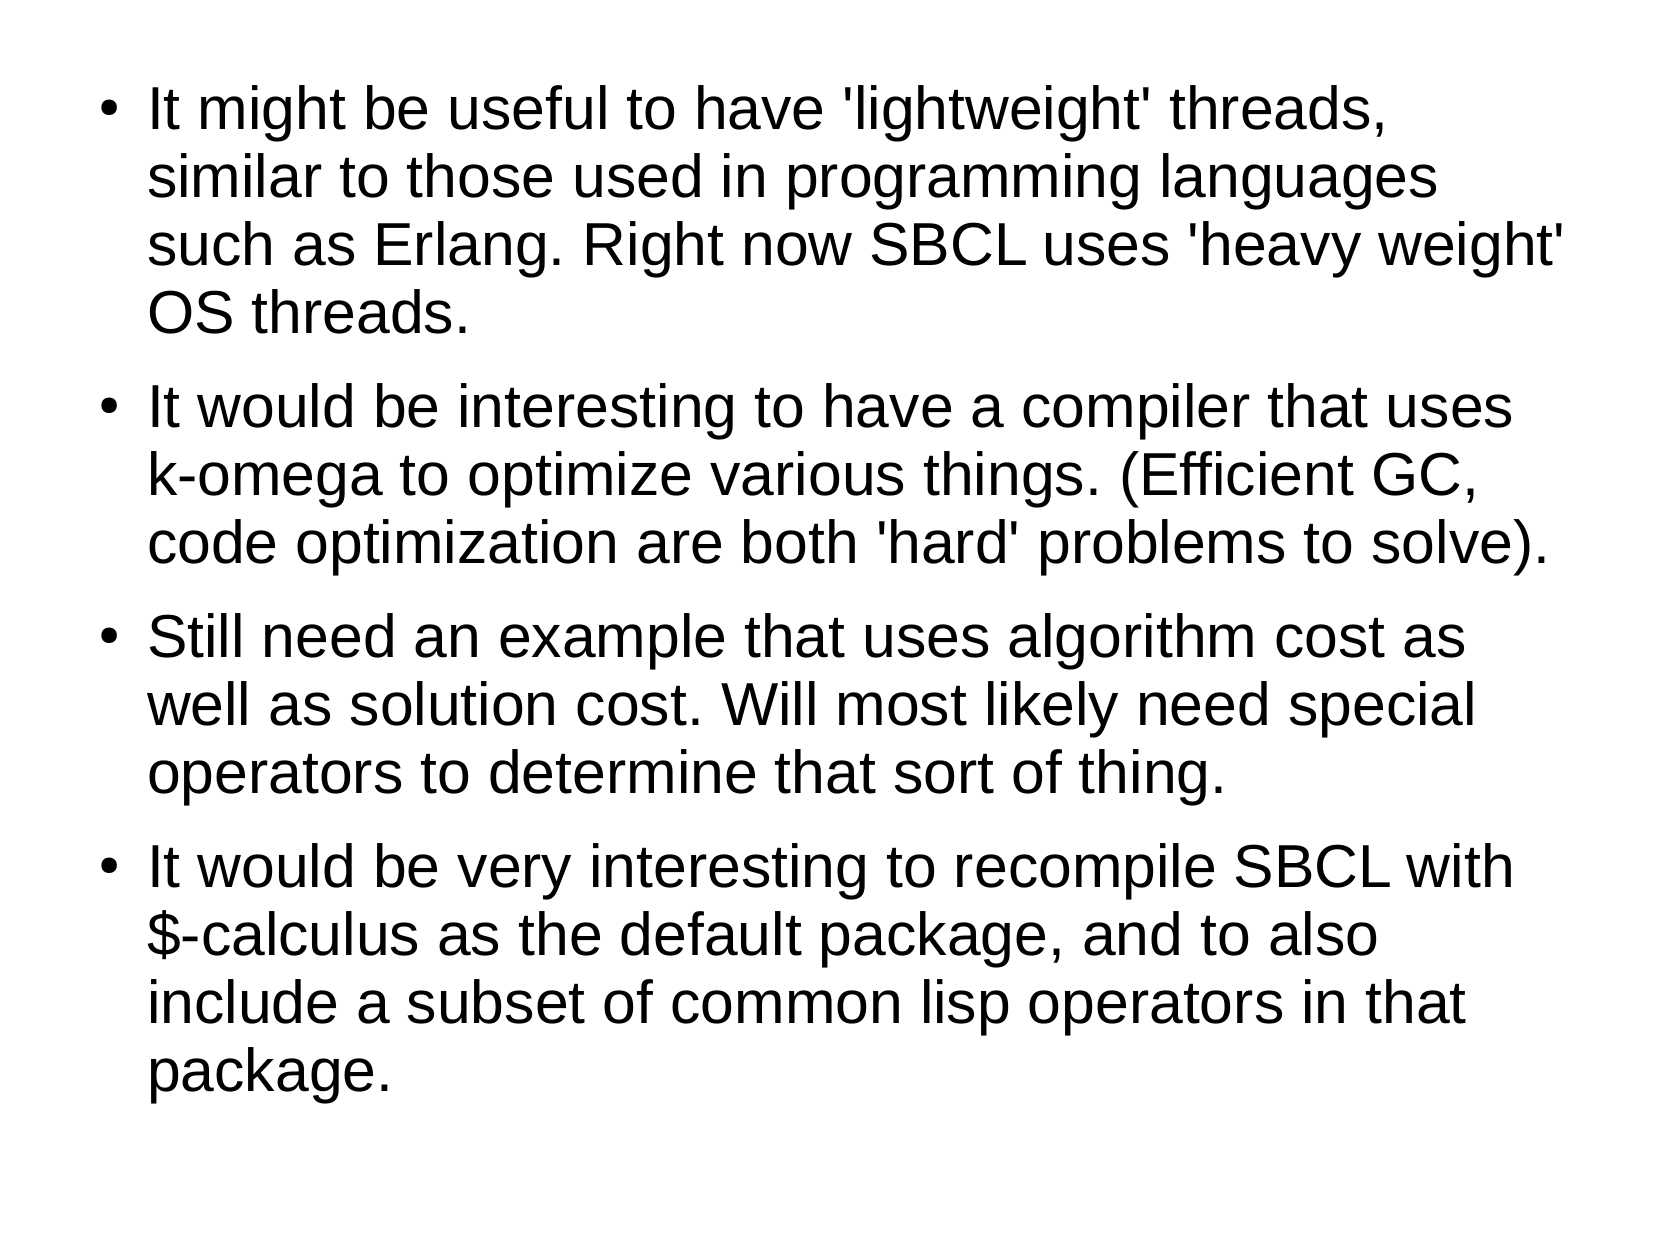

# It might be useful to have 'lightweight' threads, similar to those used in programming languages such as Erlang. Right now SBCL uses 'heavy weight' OS threads.
It would be interesting to have a compiler that uses k-omega to optimize various things. (Efficient GC, code optimization are both 'hard' problems to solve).
Still need an example that uses algorithm cost as well as solution cost. Will most likely need special operators to determine that sort of thing.
It would be very interesting to recompile SBCL with $-calculus as the default package, and to also include a subset of common lisp operators in that package.